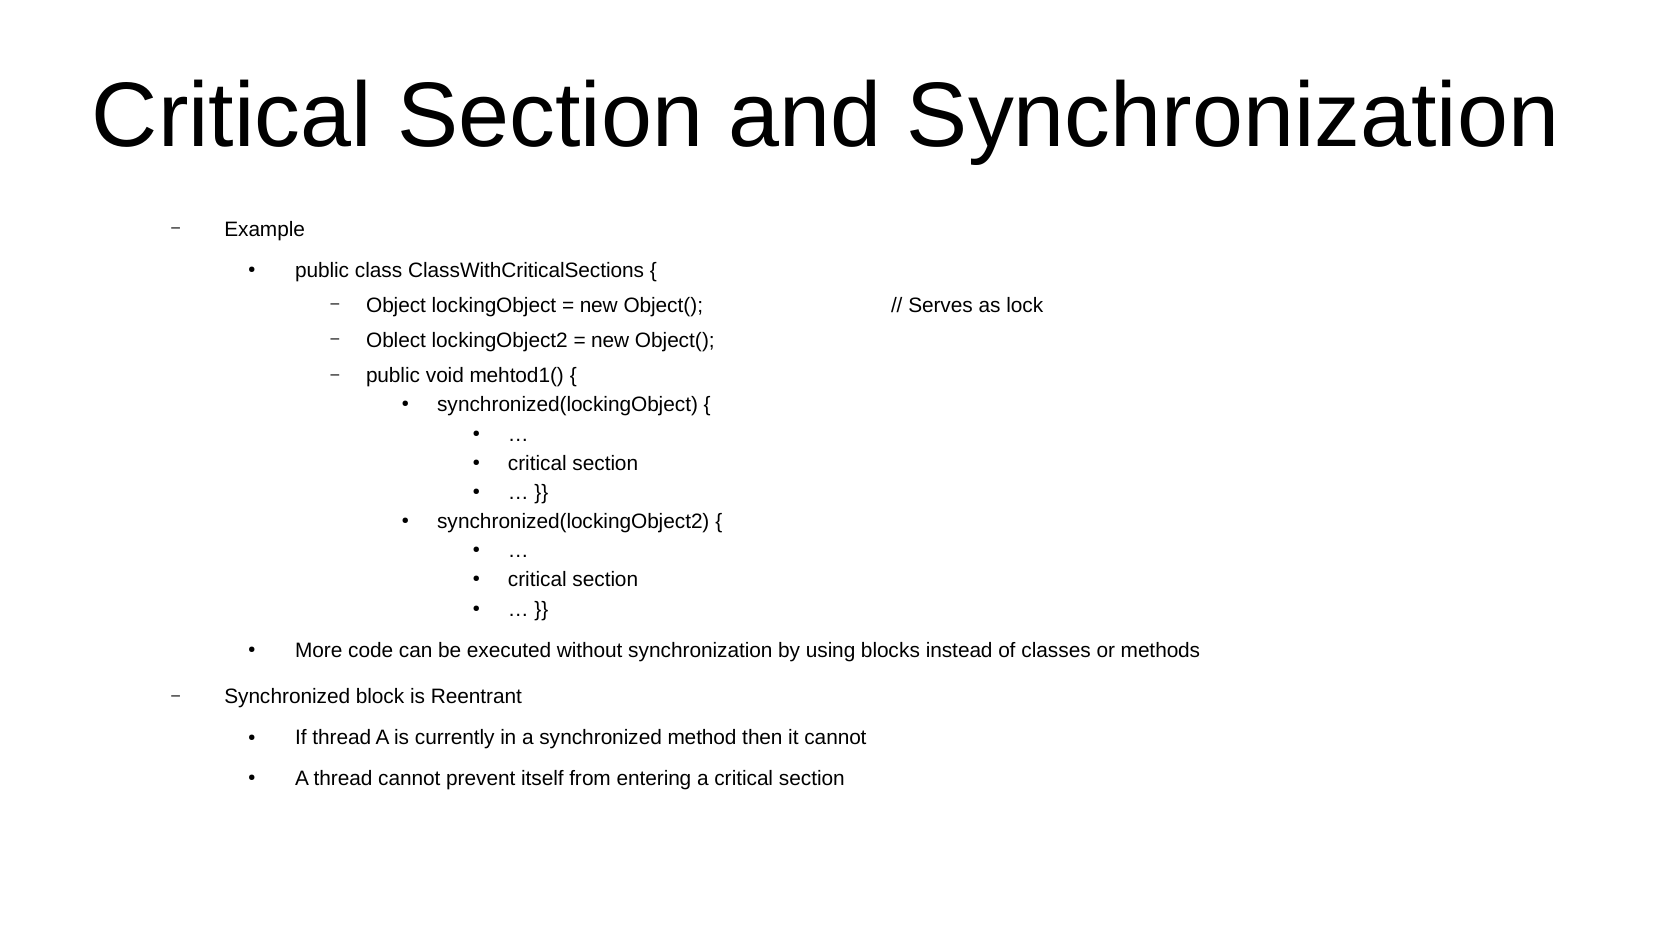

# Critical Section and Synchronization
Example
public class ClassWithCriticalSections {
Object lockingObject = new Object();			// Serves as lock
Oblect lockingObject2 = new Object();
public void mehtod1() {
synchronized(lockingObject) {
…
critical section
… }}
synchronized(lockingObject2) {
…
critical section
… }}
More code can be executed without synchronization by using blocks instead of classes or methods
Synchronized block is Reentrant
If thread A is currently in a synchronized method then it cannot
A thread cannot prevent itself from entering a critical section